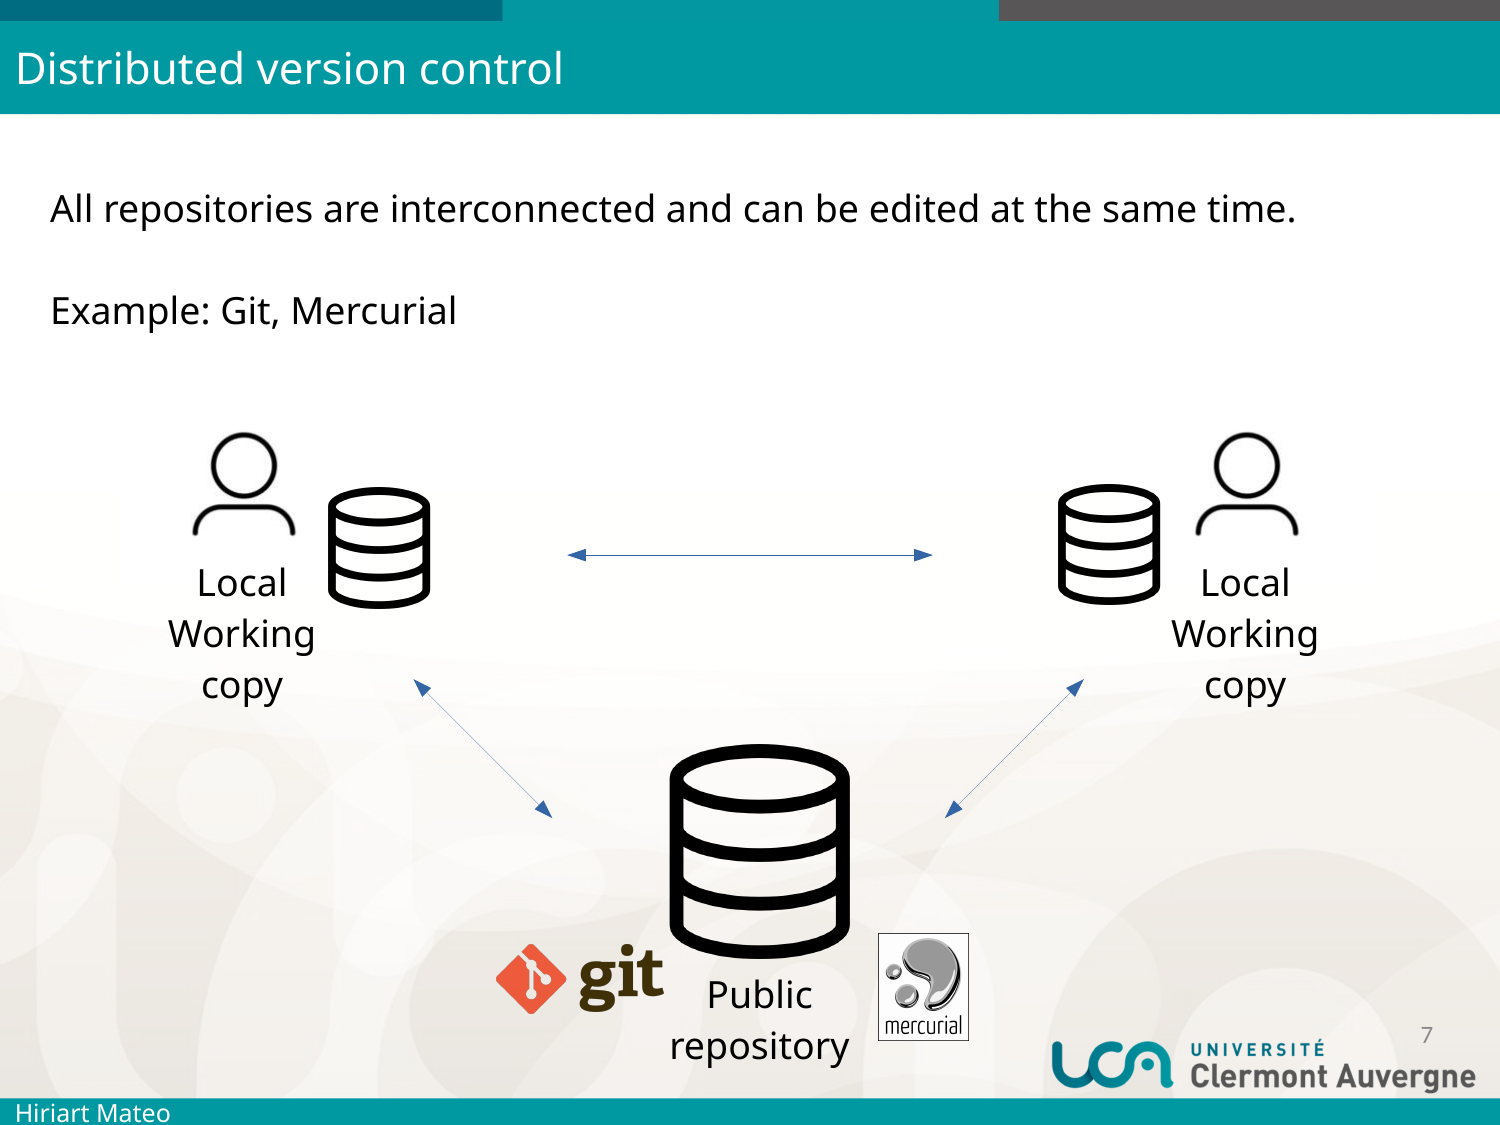

Distributed version control
All repositories are interconnected and can be edited at the same time.
Example: Git, Mercurial
Local Working copy
Local Working copy
Public repository
7
Hiriart Mateo